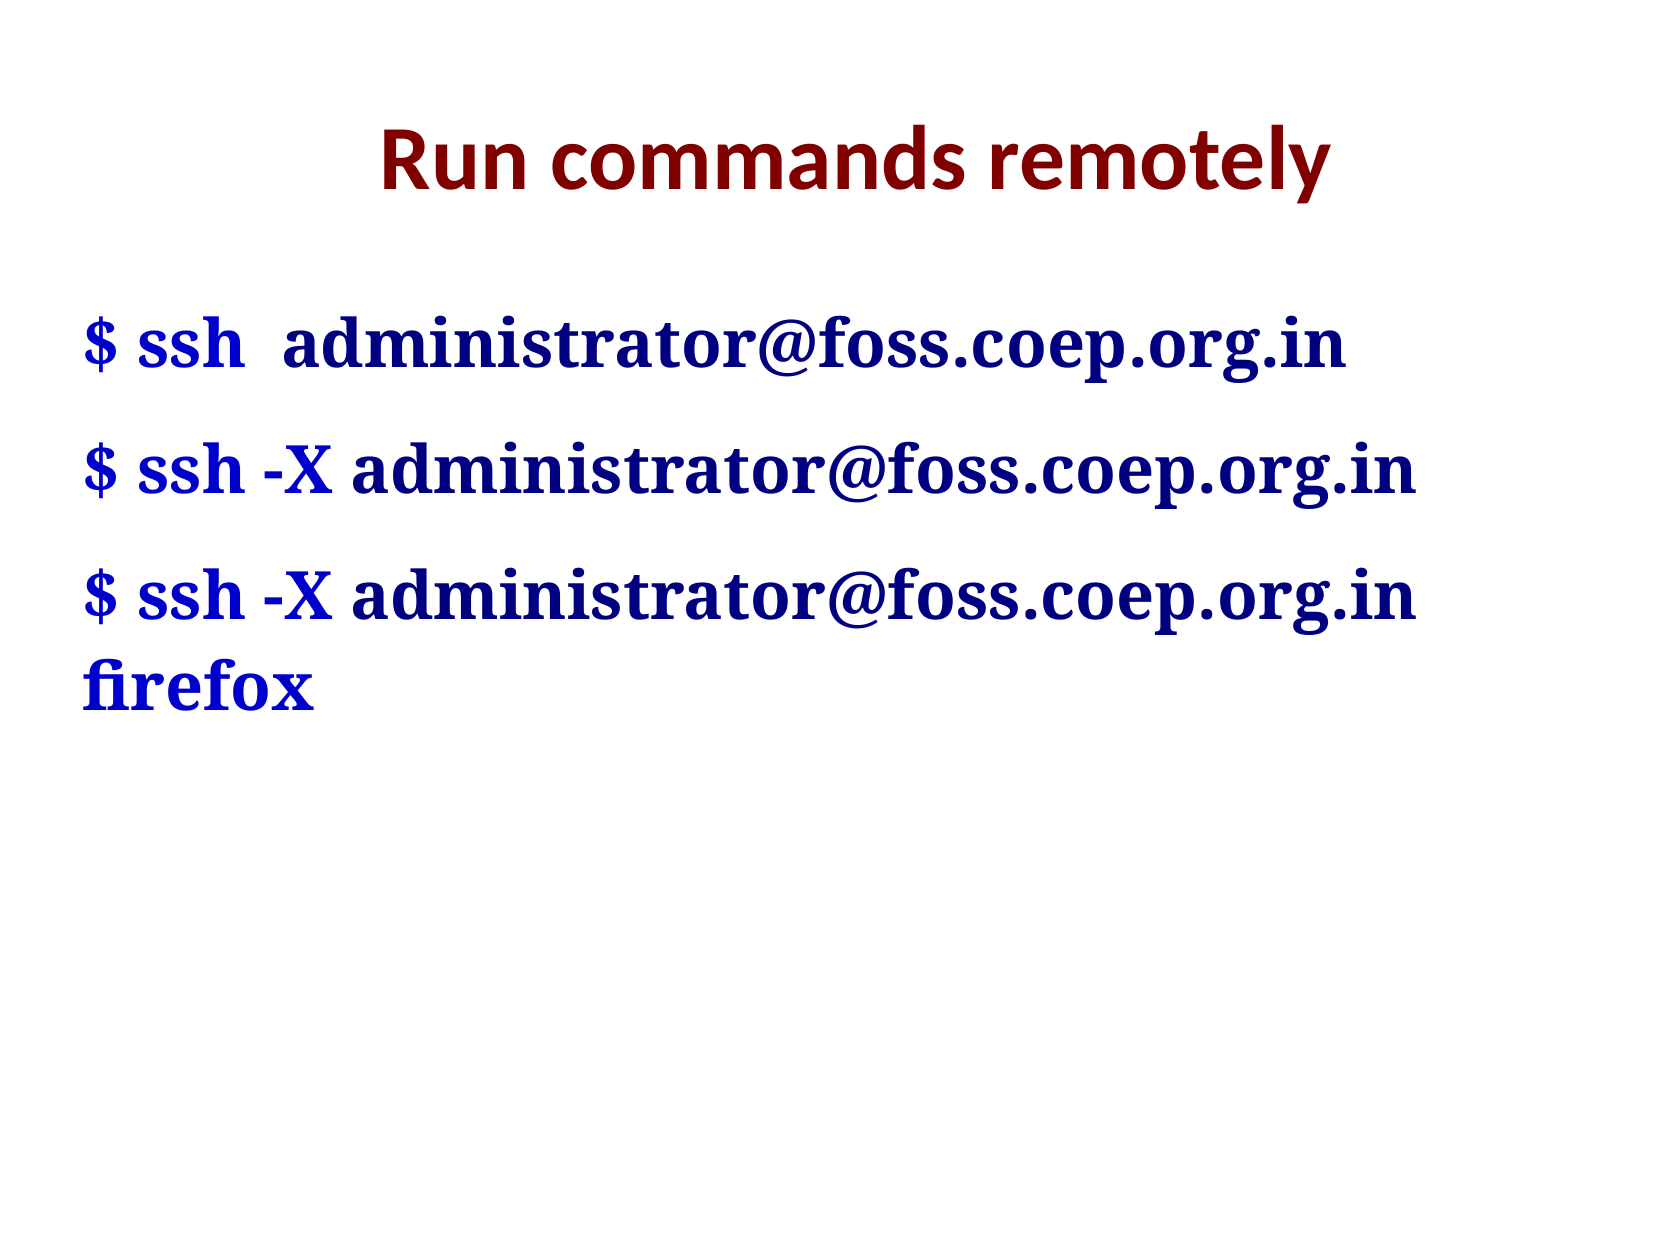

# Run commands remotely
$ ssh administrator@foss.coep.org.in
$ ssh -X administrator@foss.coep.org.in
$ ssh -X administrator@foss.coep.org.in firefox